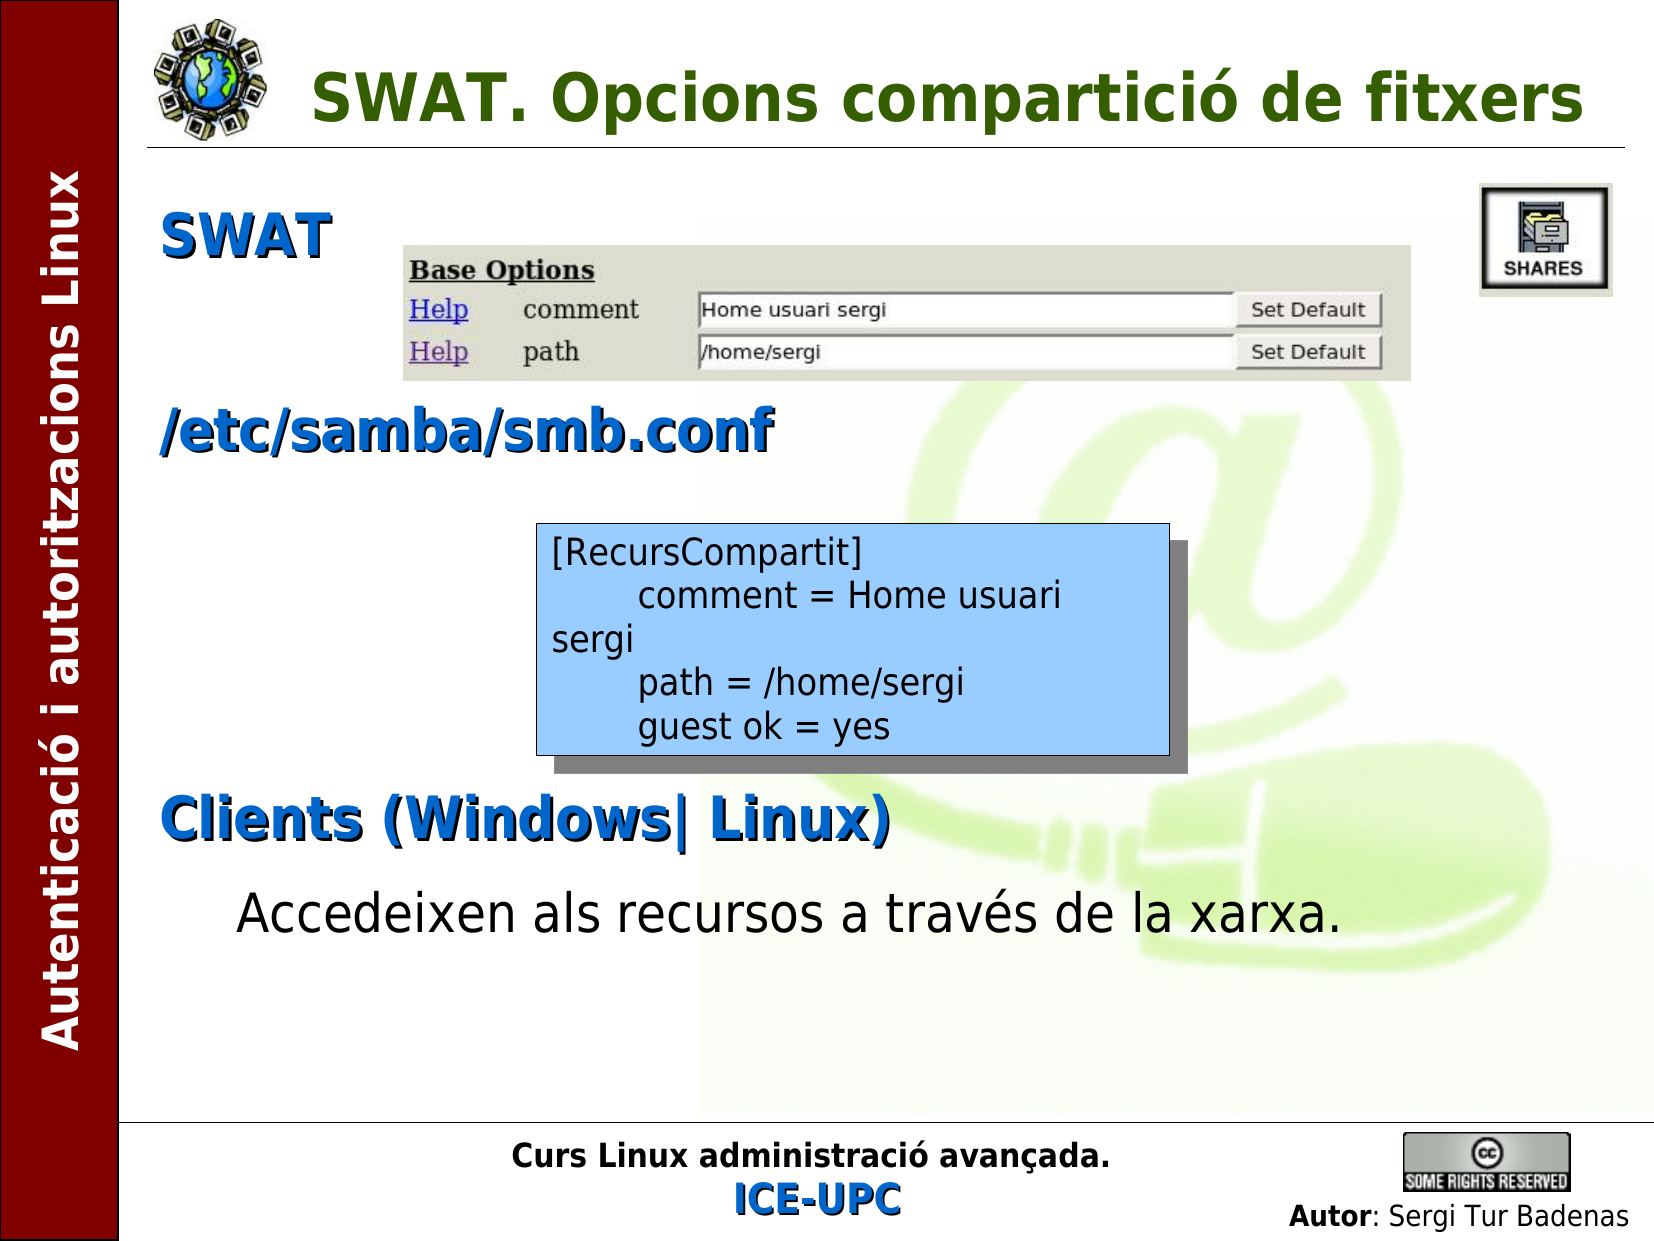

# SWAT. Opcions compartició de fitxers
SWAT
/etc/samba/smb.conf
Clients (Windows| Linux)
Accedeixen als recursos a través de la xarxa.
[RecursCompartit]
 comment = Home usuari sergi
 path = /home/sergi
 guest ok = yes